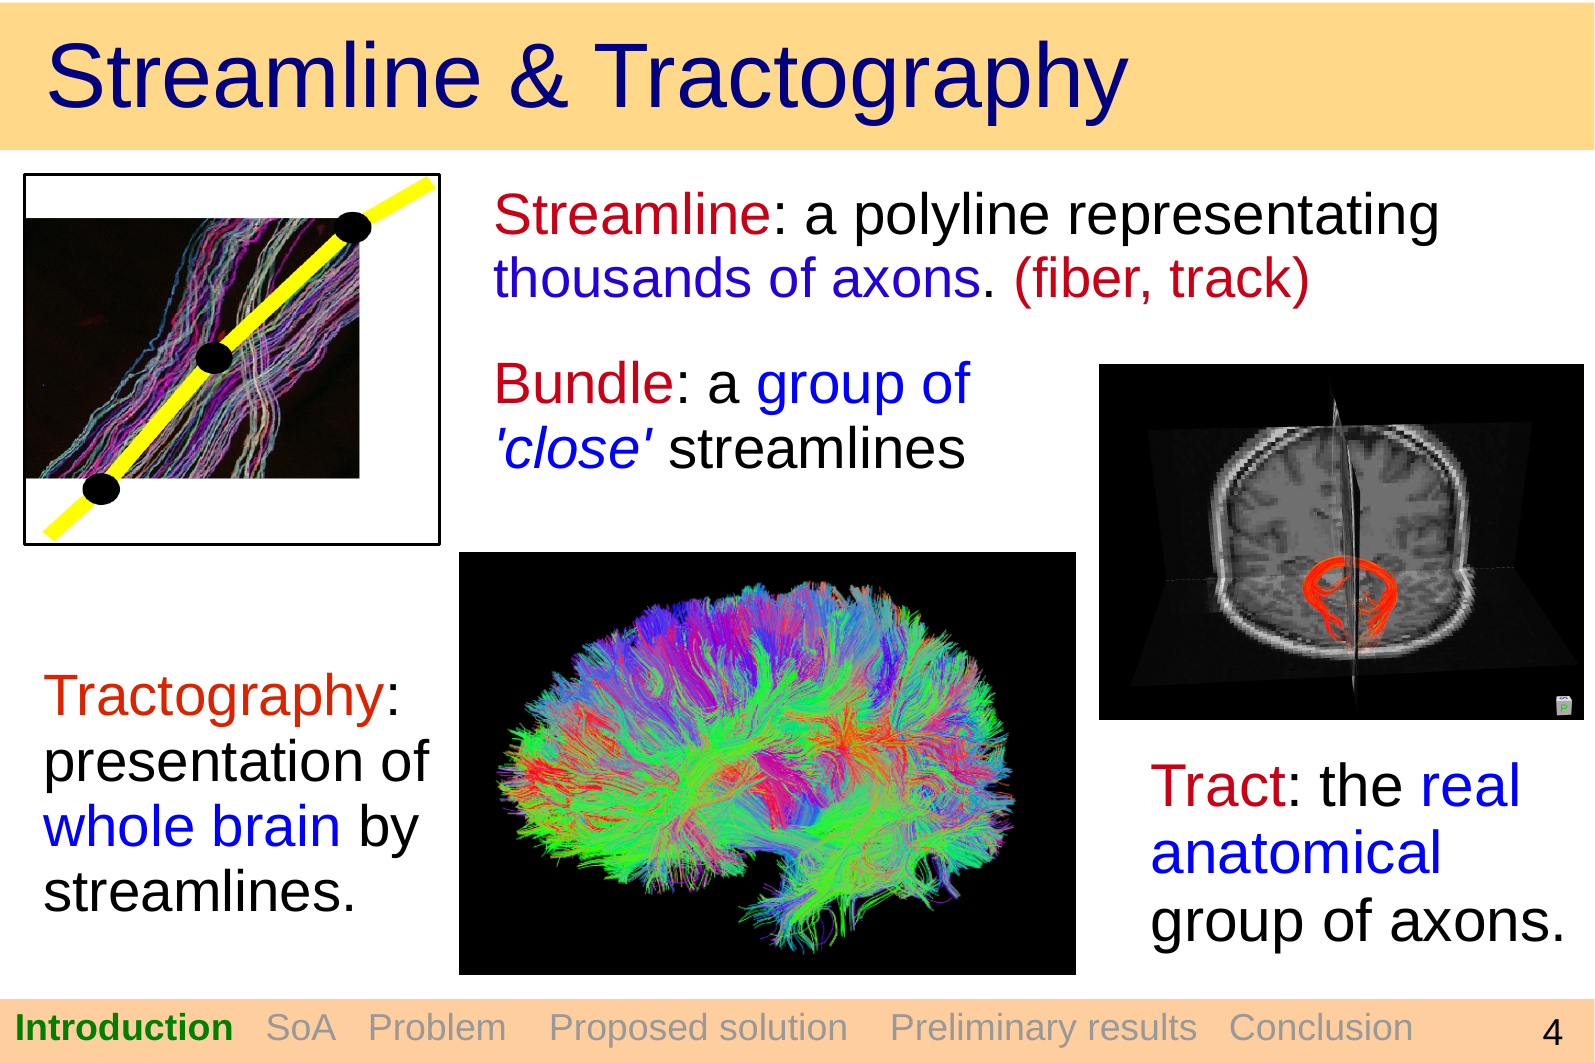

# Streamline & Tractography
Streamline: a polyline representating thousands of axons. (fiber, track)
Bundle: a group of
'close' streamlines
Tractography: presentation of whole brain by streamlines.
Tract: the real anatomical group of axons.
Introduction SoA Problem Proposed solution Preliminary results Conclusion